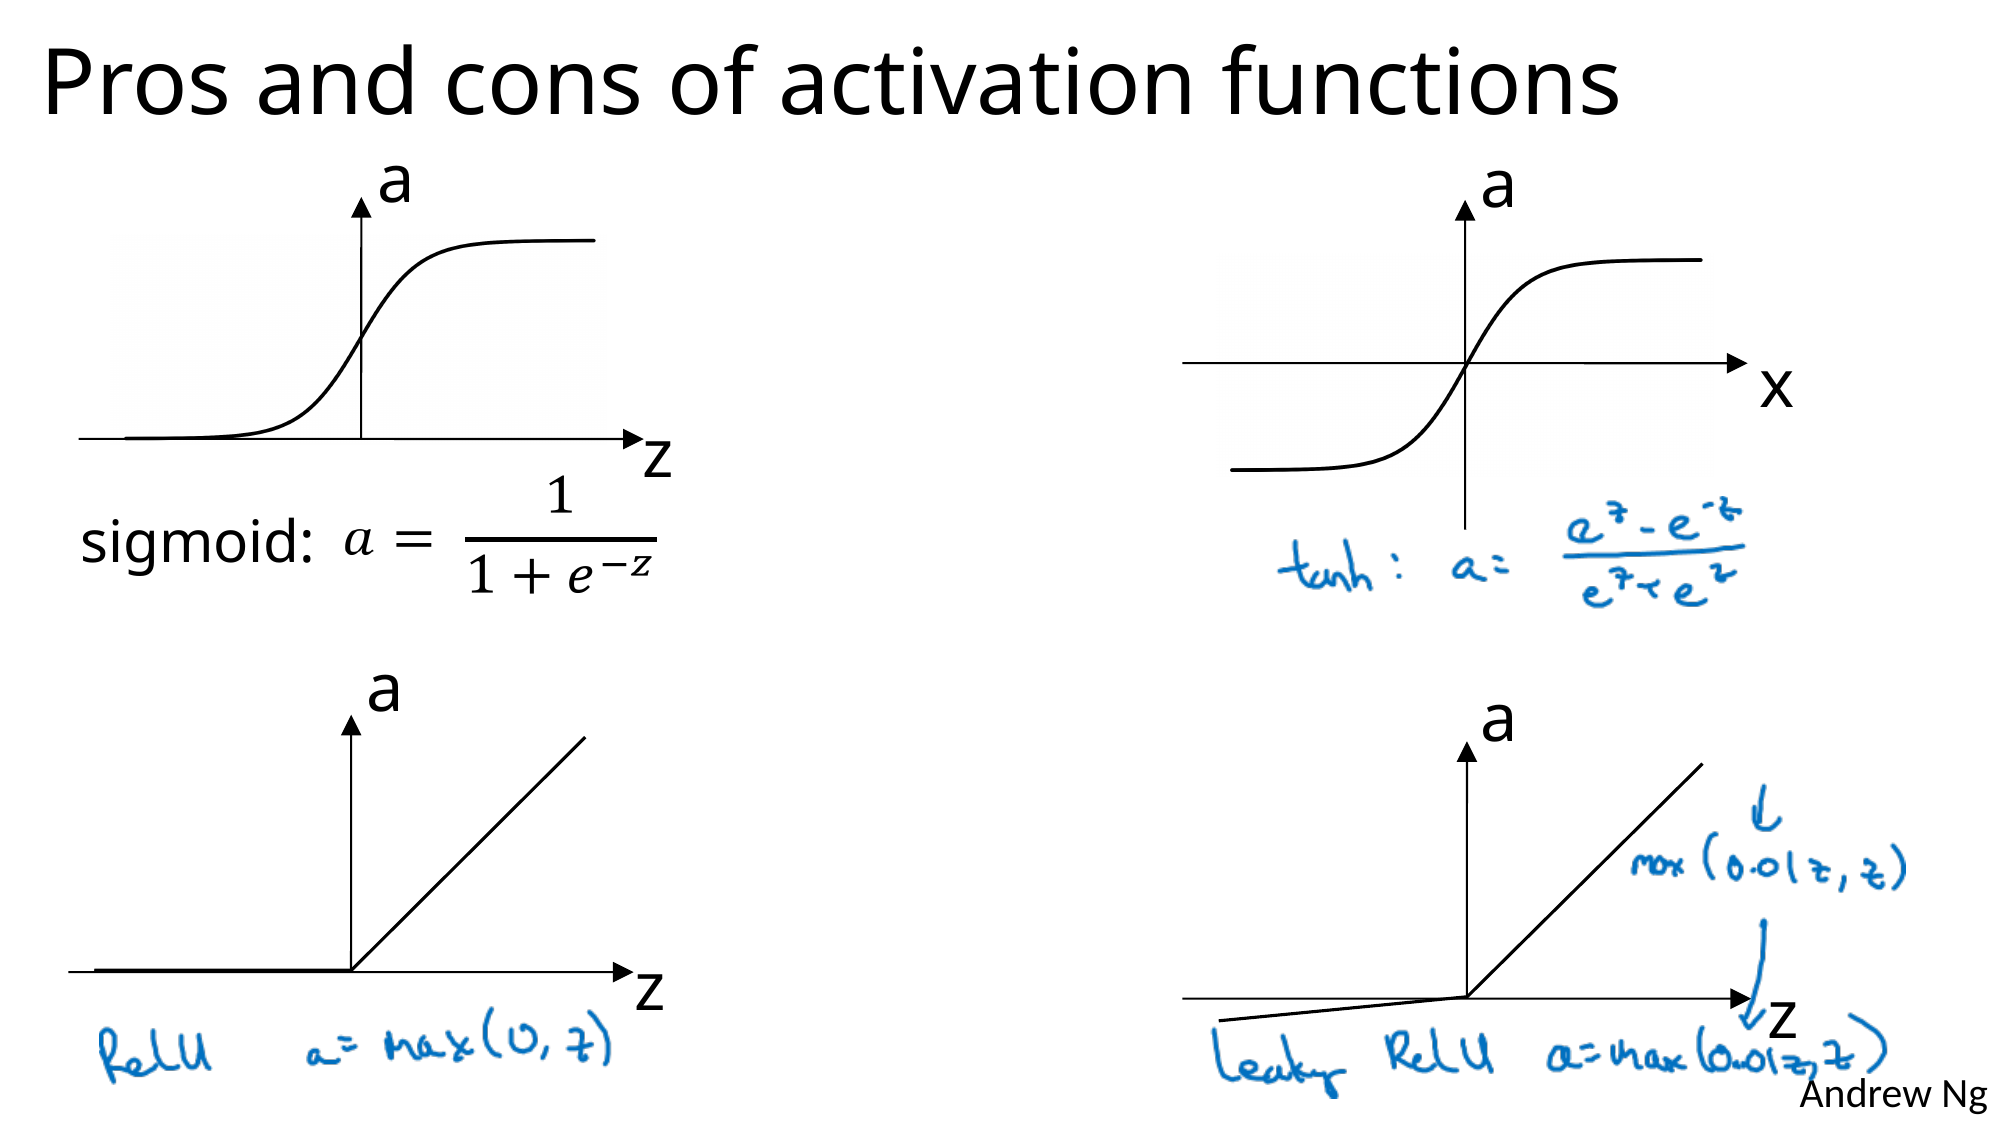

Pros and cons of activation functions
a
z
sigmoid:
a
x
a
z
a
z